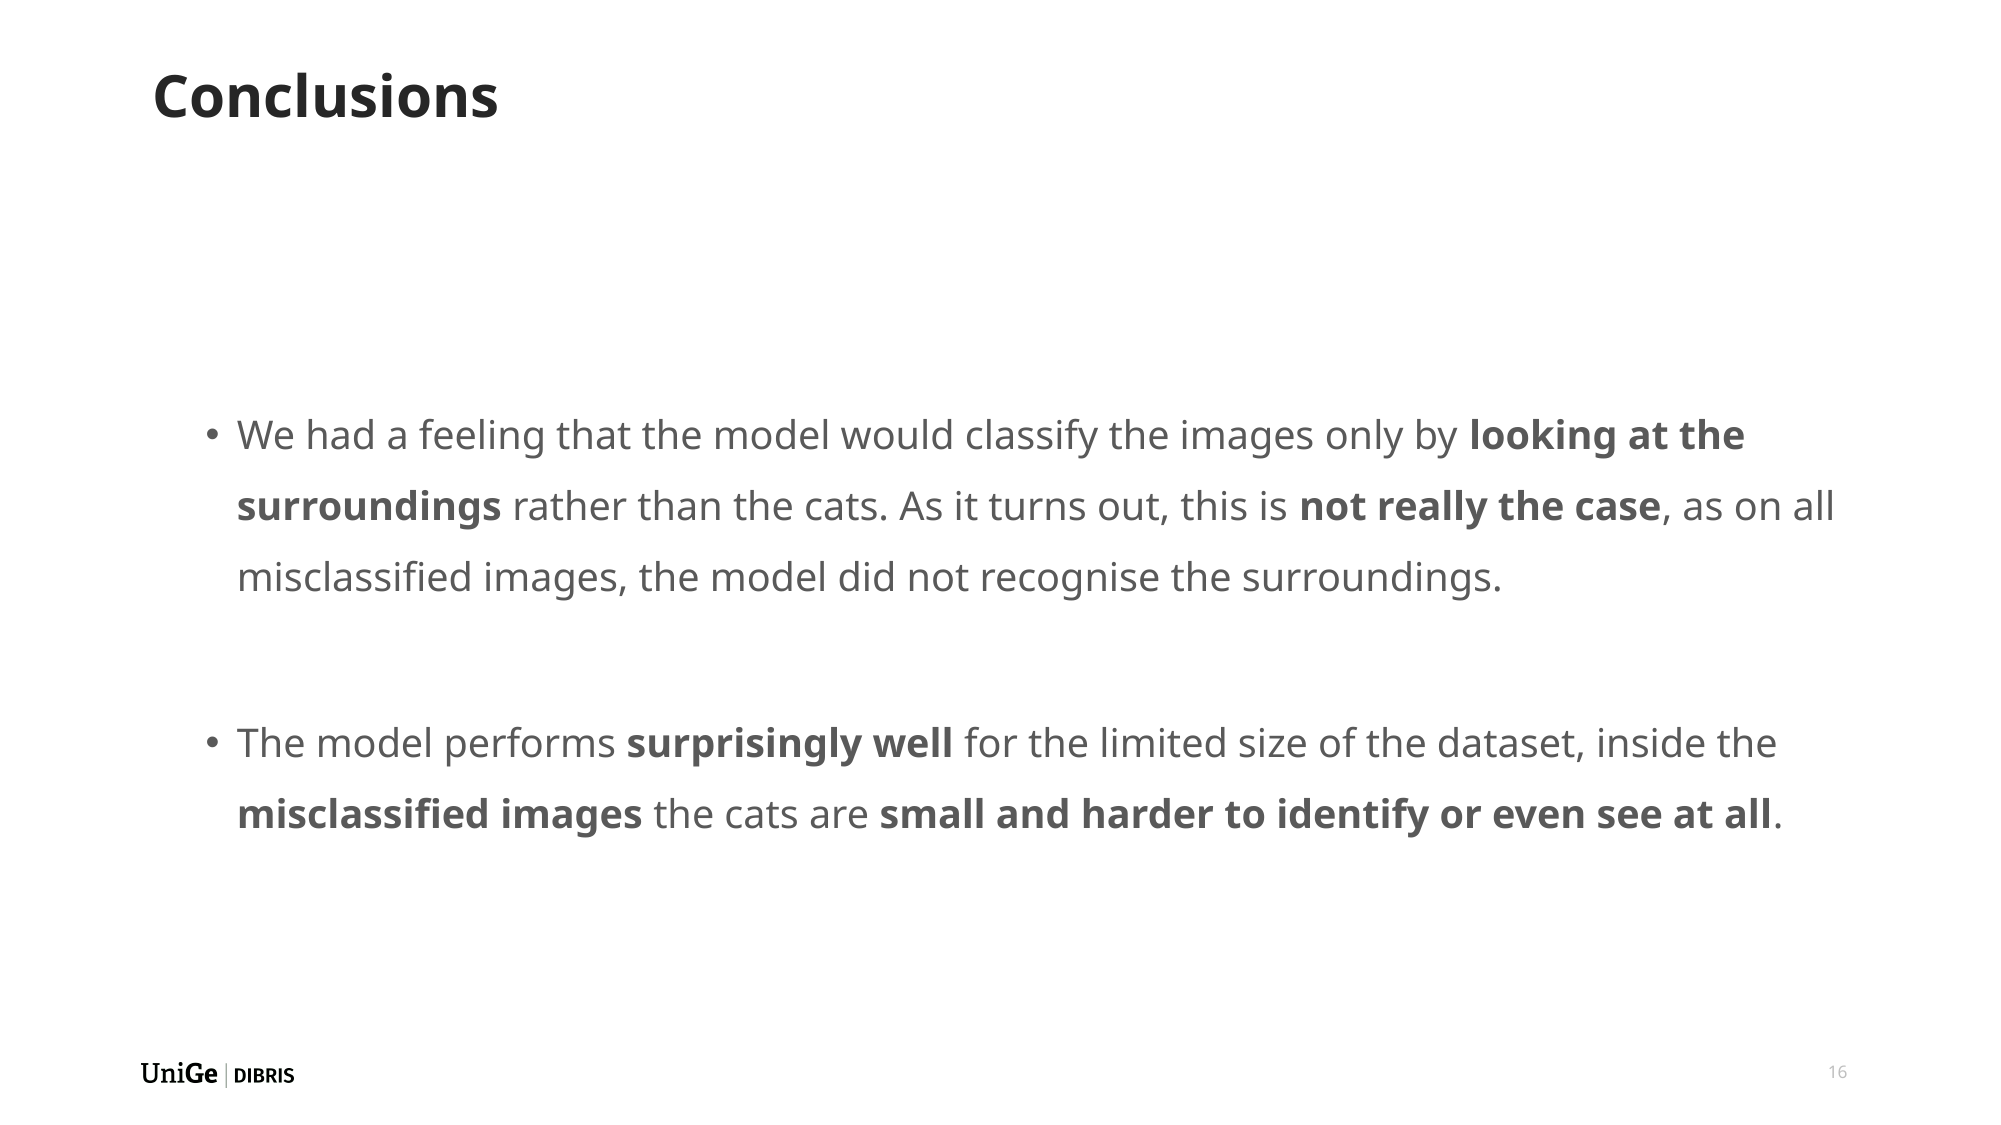

# Conclusions
We had a feeling that the model would classify the images only by looking at the surroundings rather than the cats. As it turns out, this is not really the case, as on all misclassified images, the model did not recognise the surroundings.
The model performs surprisingly well for the limited size of the dataset, inside the misclassified images the cats are small and harder to identify or even see at all.